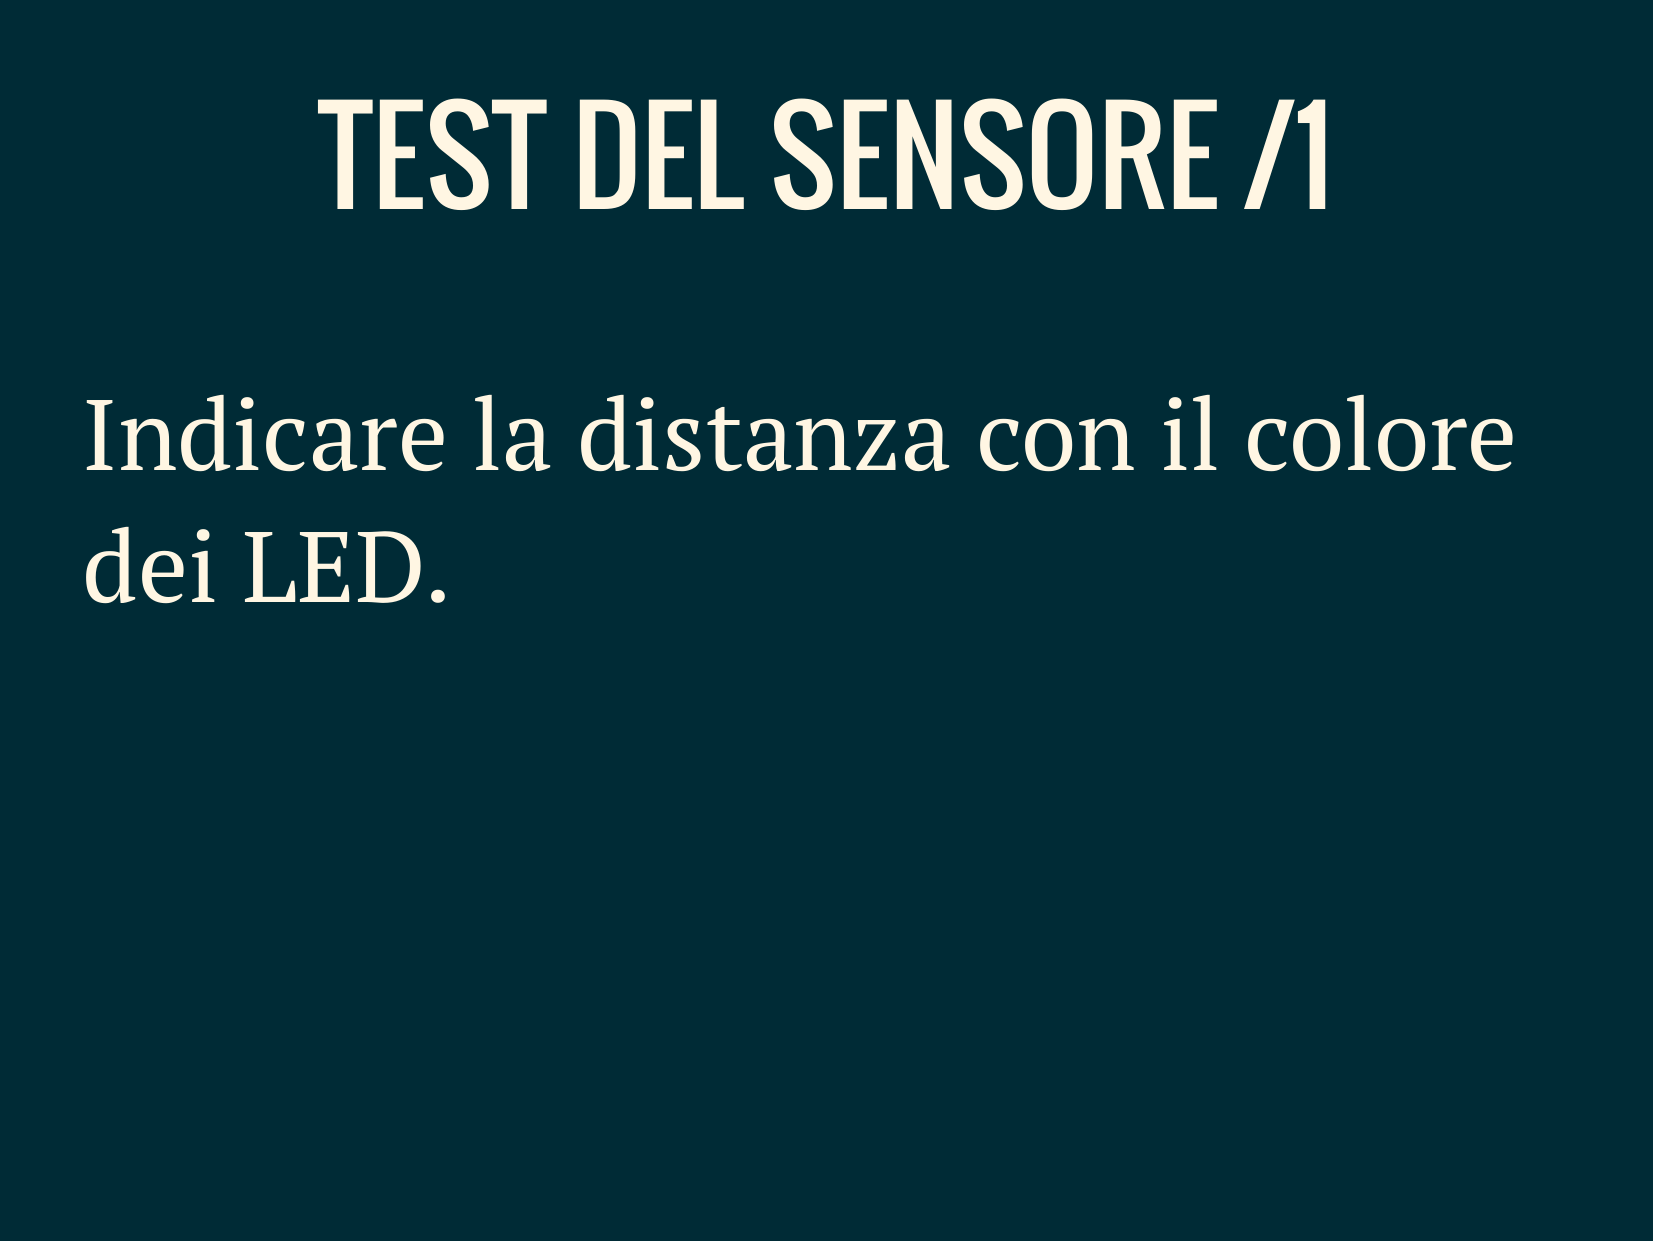

# Test del sensore /1
Indicare la distanza con il colore dei LED.